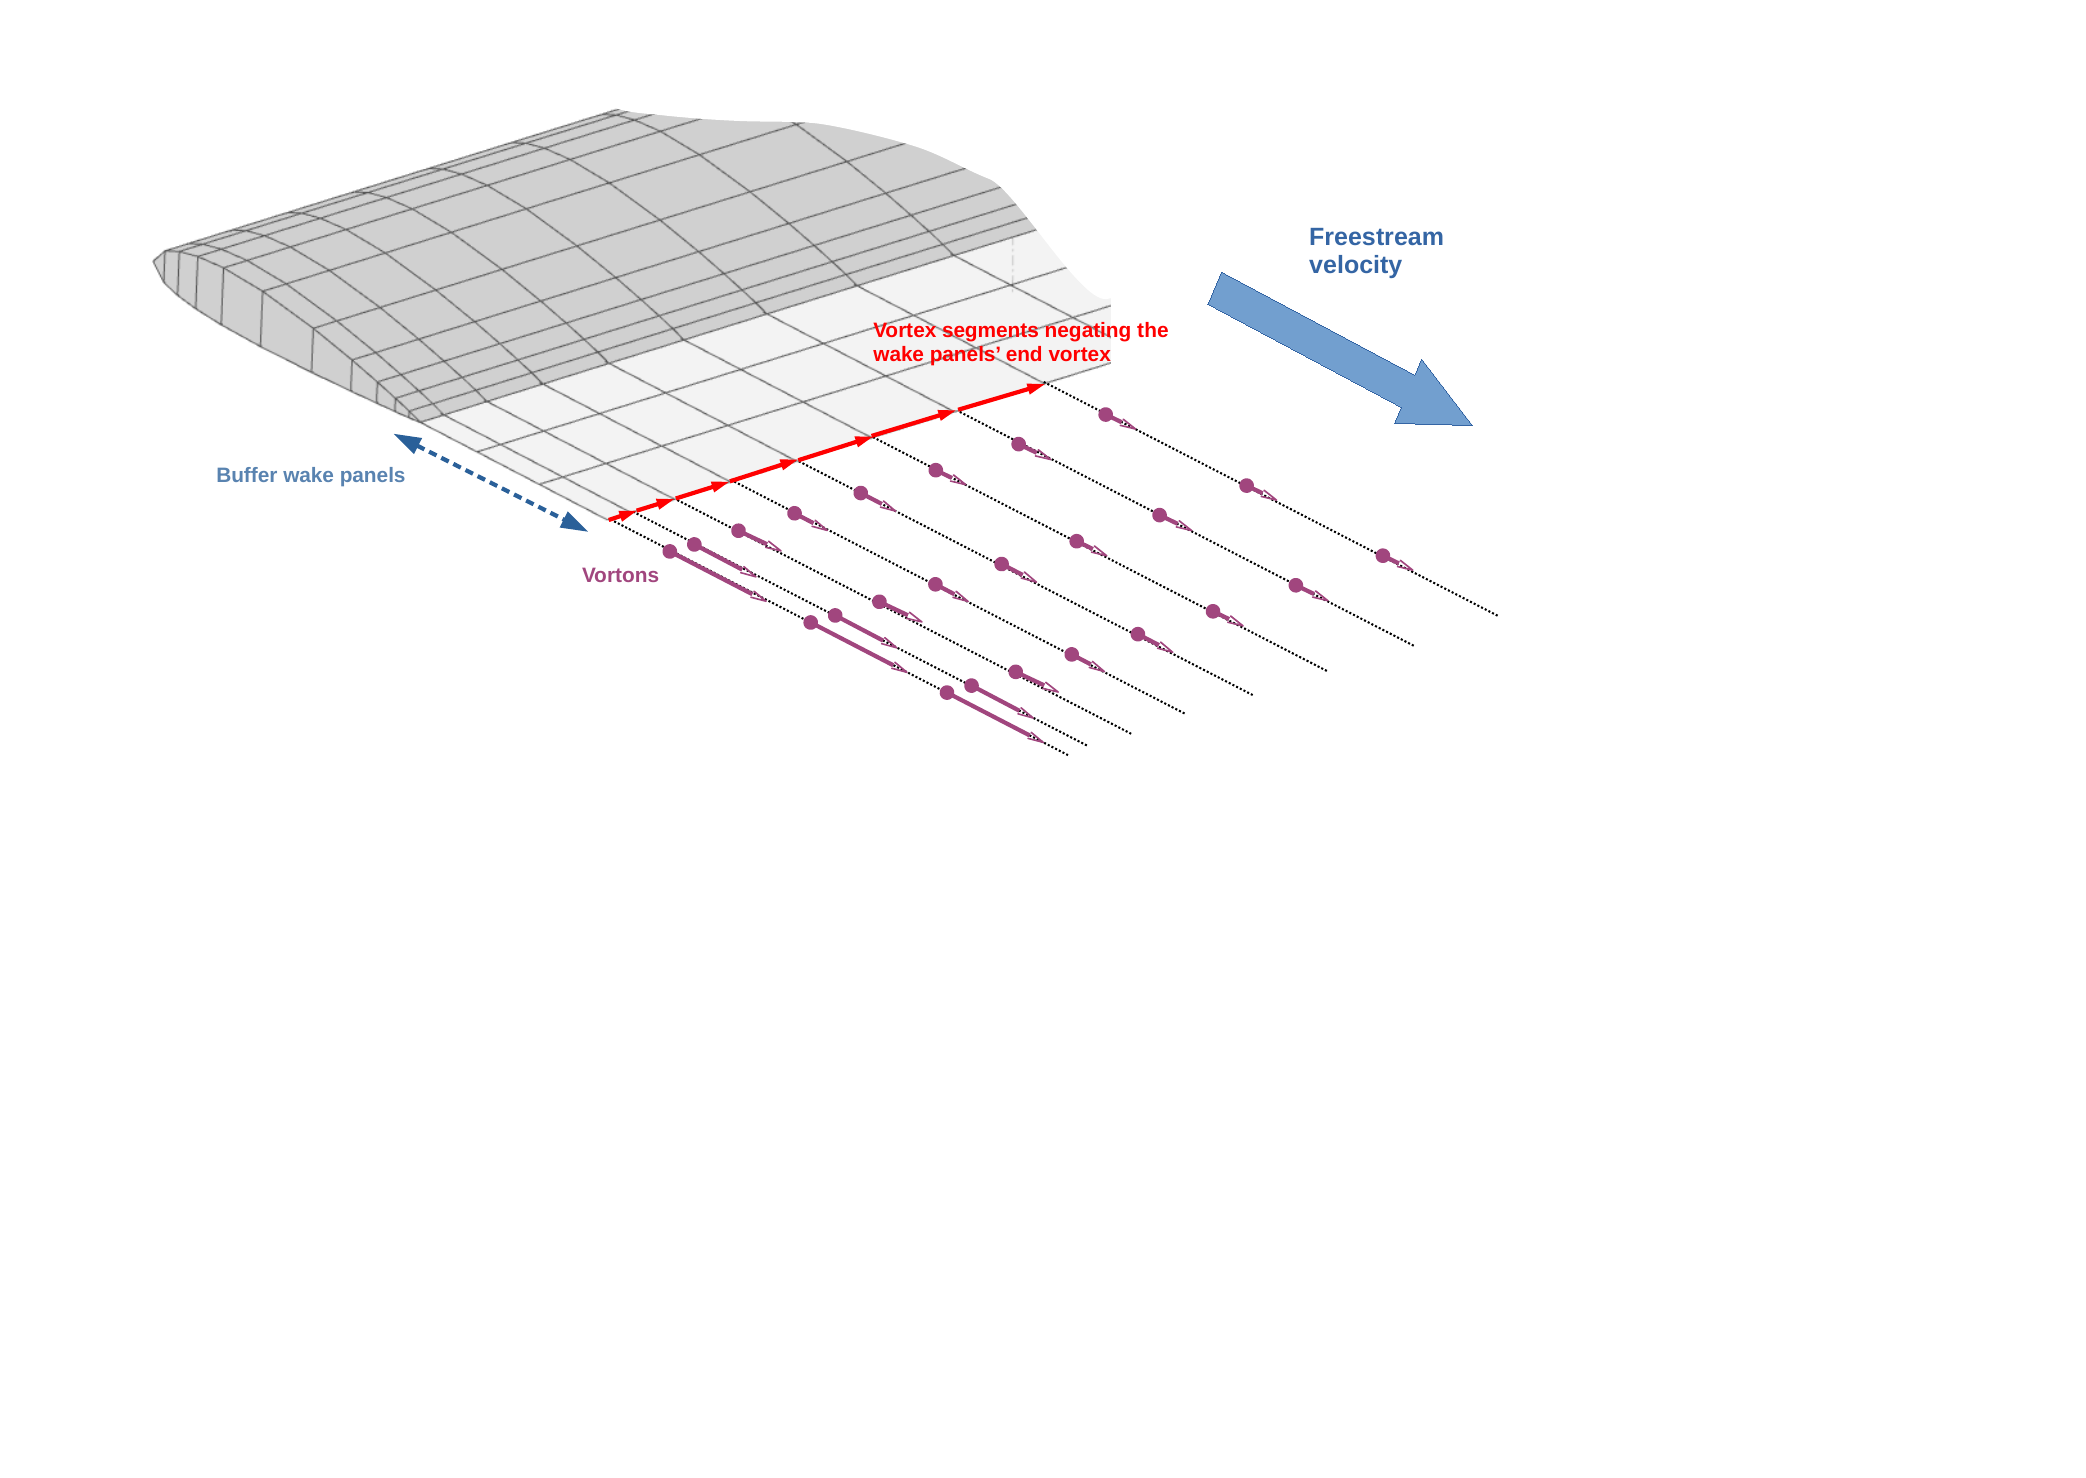

Freestream velocity
Vortex segments negating the wake panels’ end vortex
Buffer wake panels
Vortons